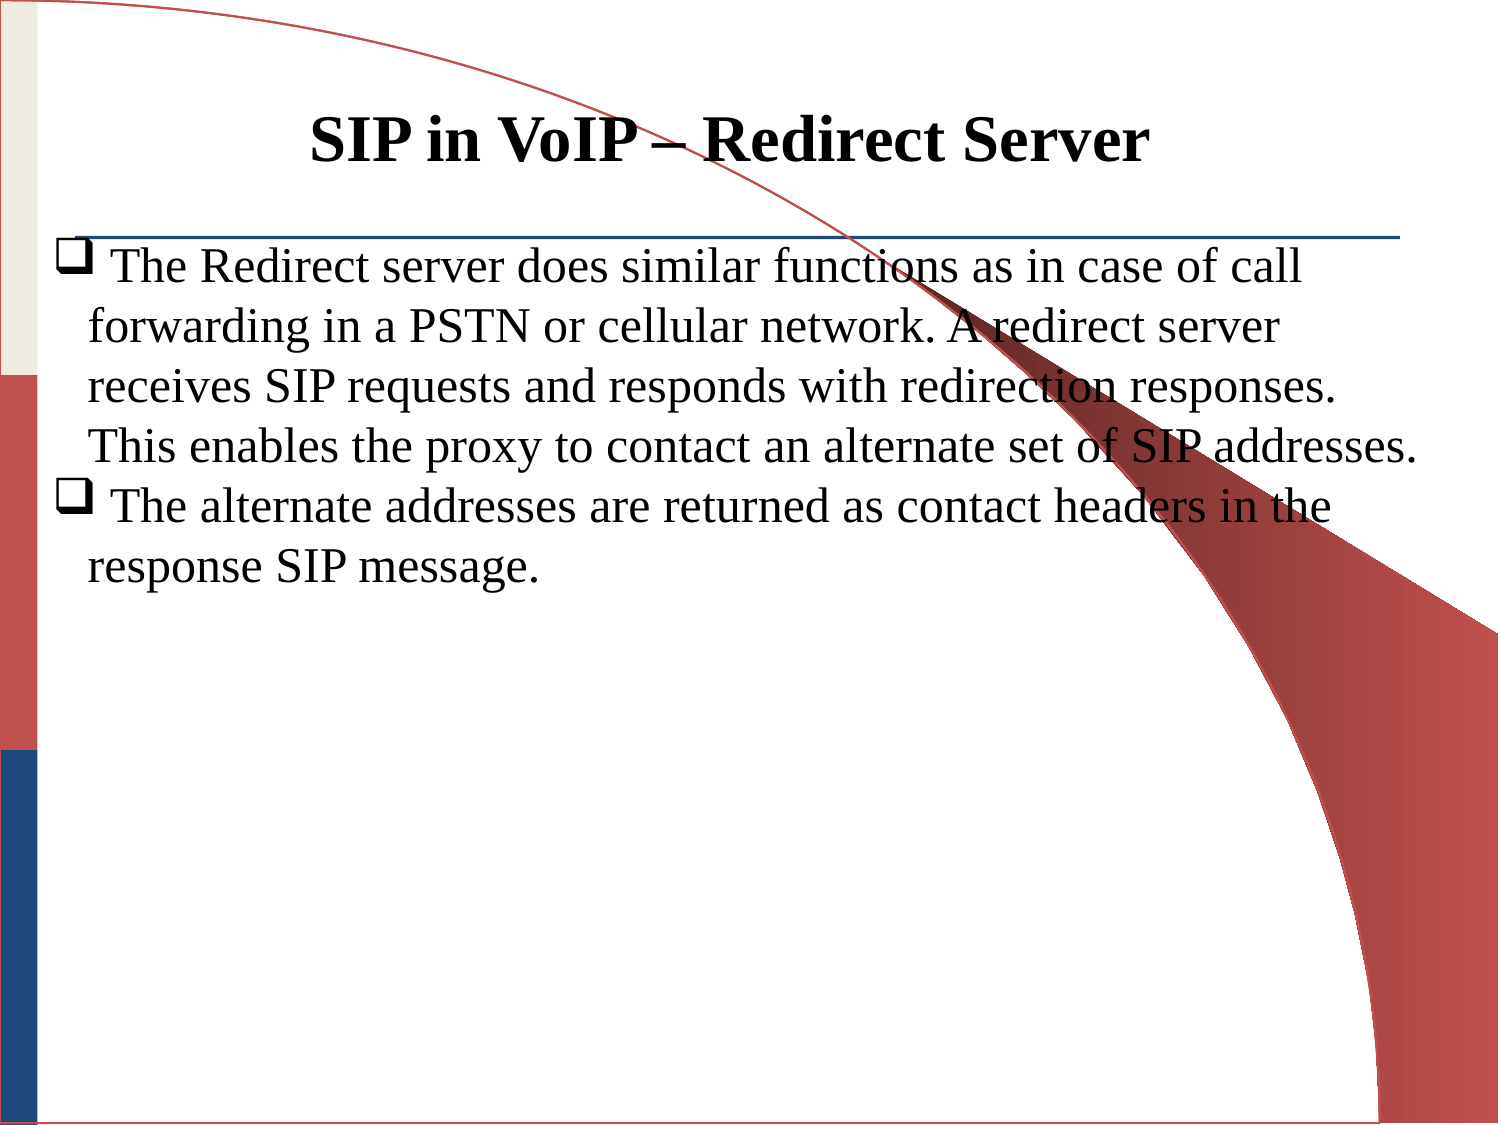

SIP in VoIP – Redirect Server
 The Redirect server does similar functions as in case of call forwarding in a PSTN or cellular network. A redirect server receives SIP requests and responds with redirection responses. This enables the proxy to contact an alternate set of SIP addresses.
 The alternate addresses are returned as contact headers in the response SIP message.